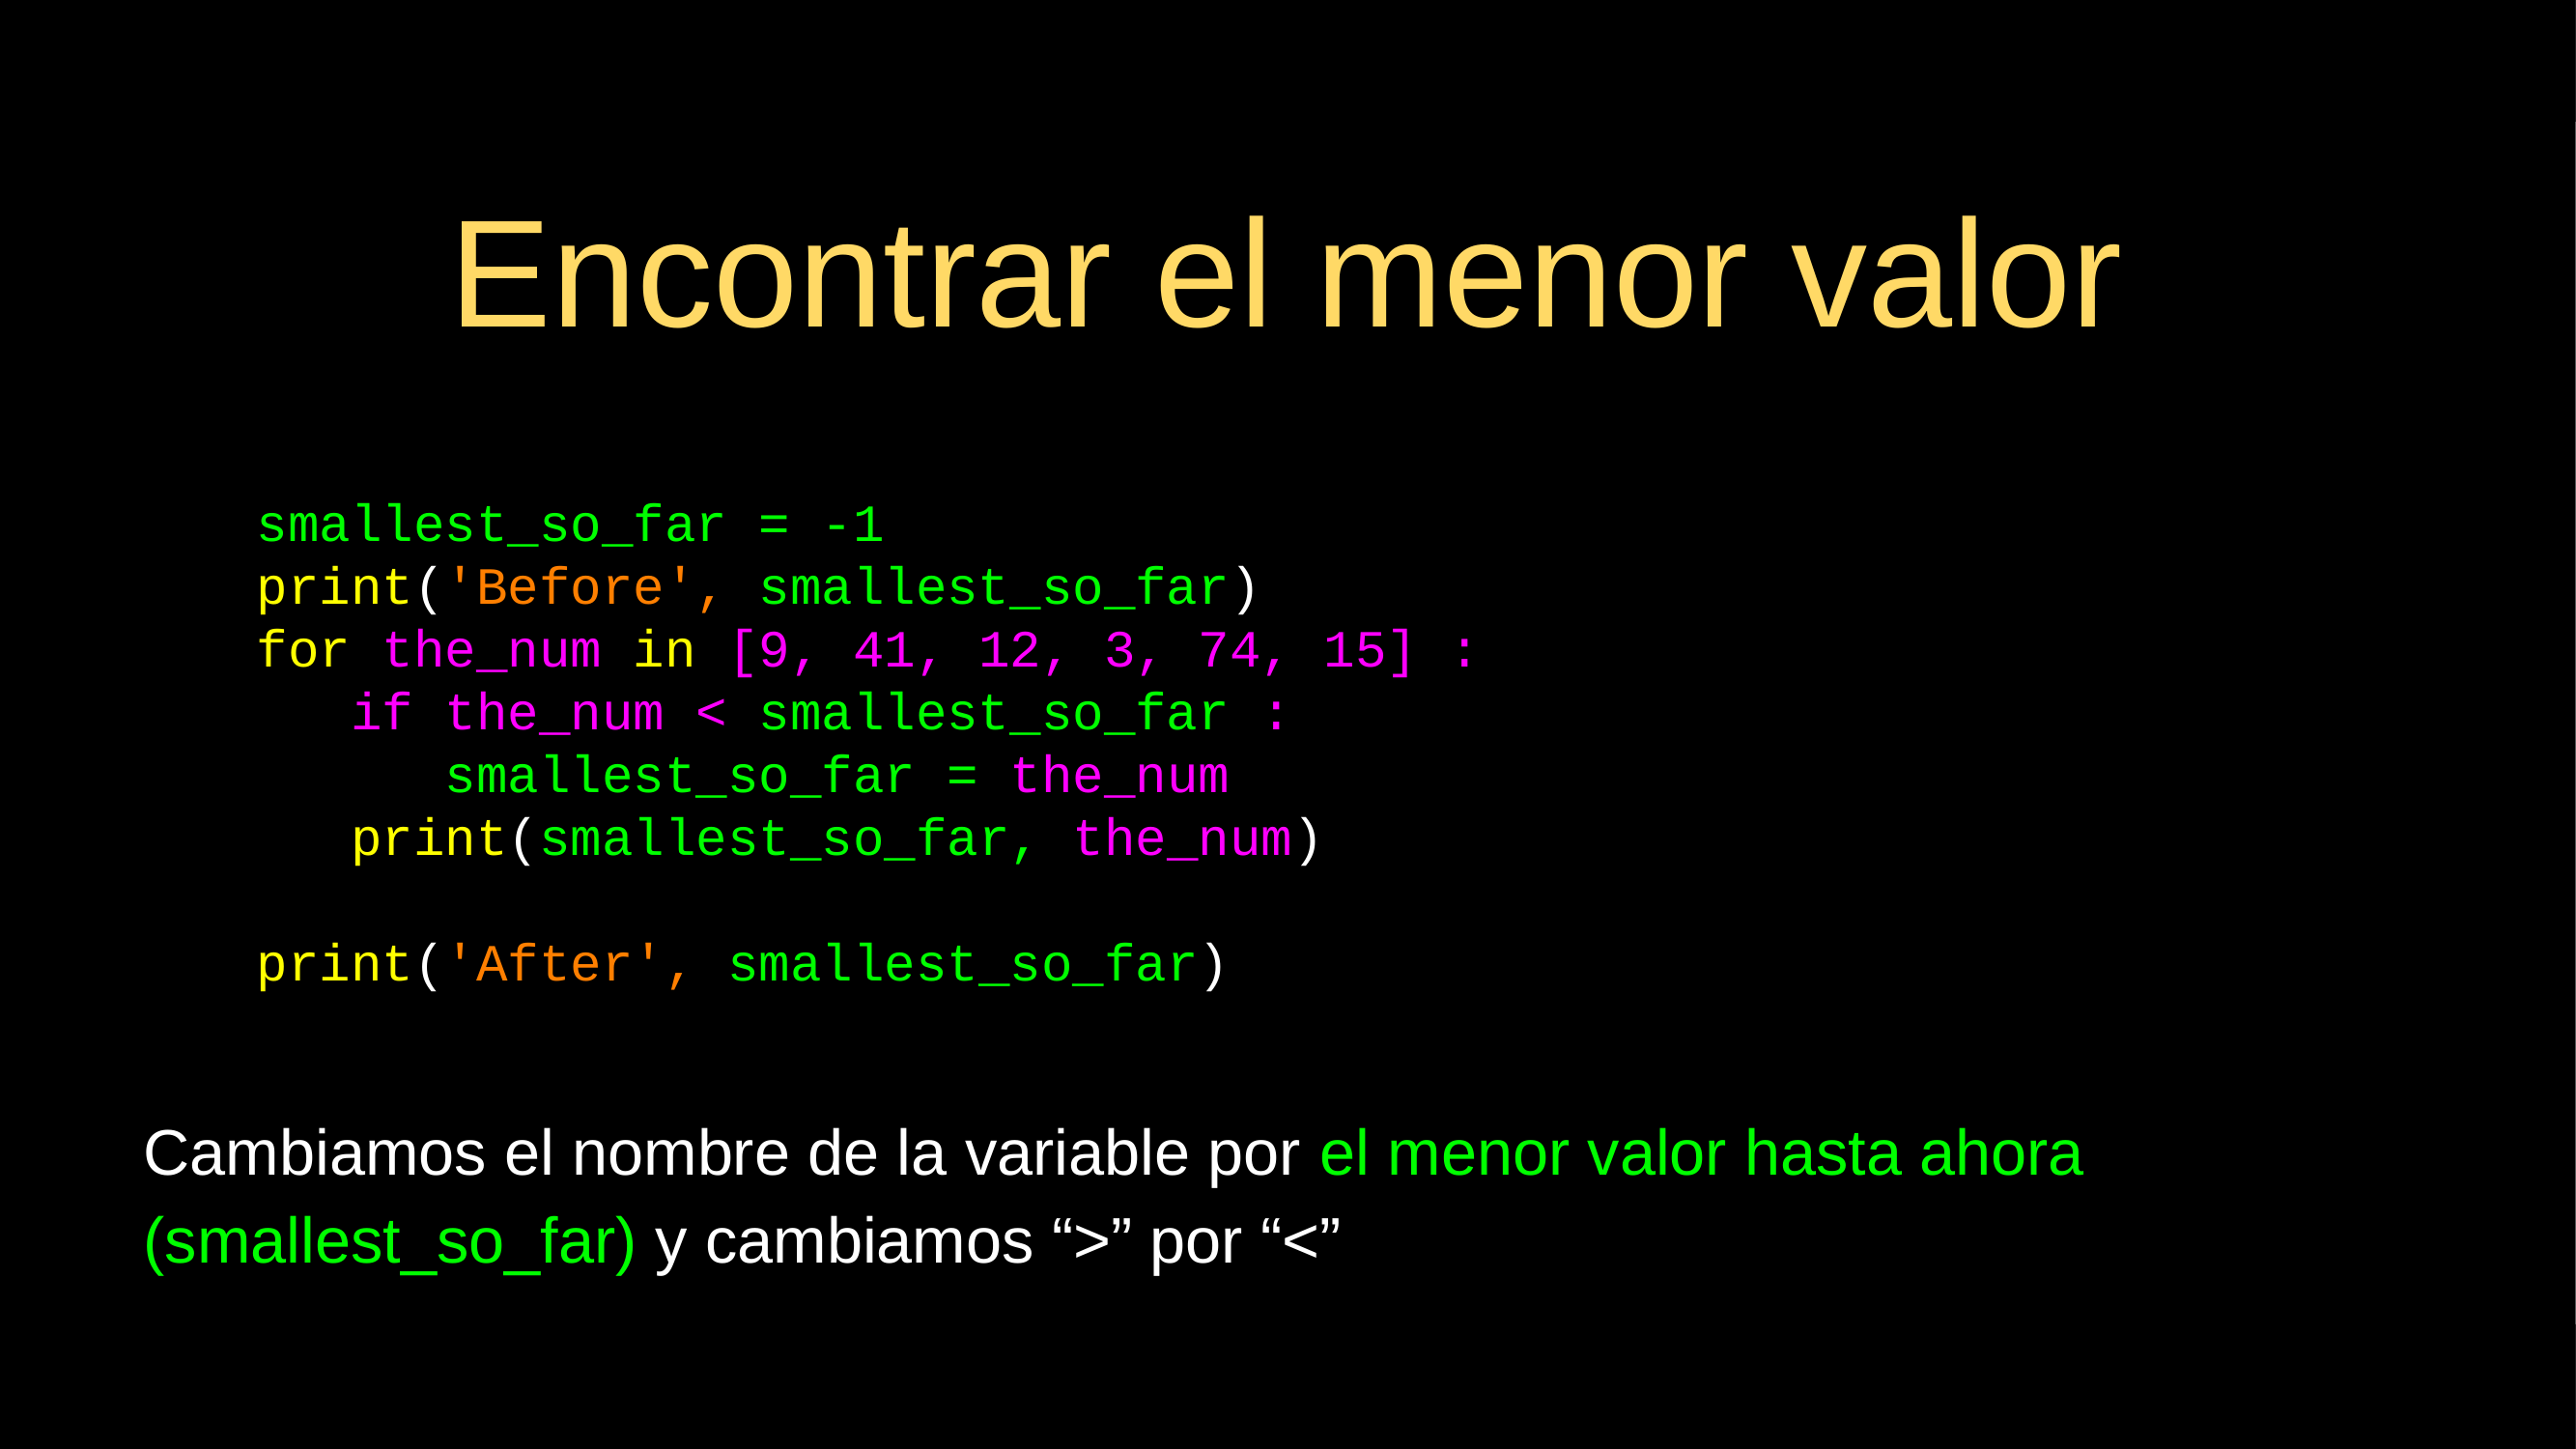

# Encontrar el menor valor
smallest_so_far = -1
print('Before', smallest_so_far)
for the_num in [9, 41, 12, 3, 74, 15] :
 if the_num < smallest_so_far :
 smallest_so_far = the_num
 print(smallest_so_far, the_num)
print('After', smallest_so_far)
Cambiamos el nombre de la variable por el menor valor hasta ahora (smallest_so_far) y cambiamos “>” por “<”